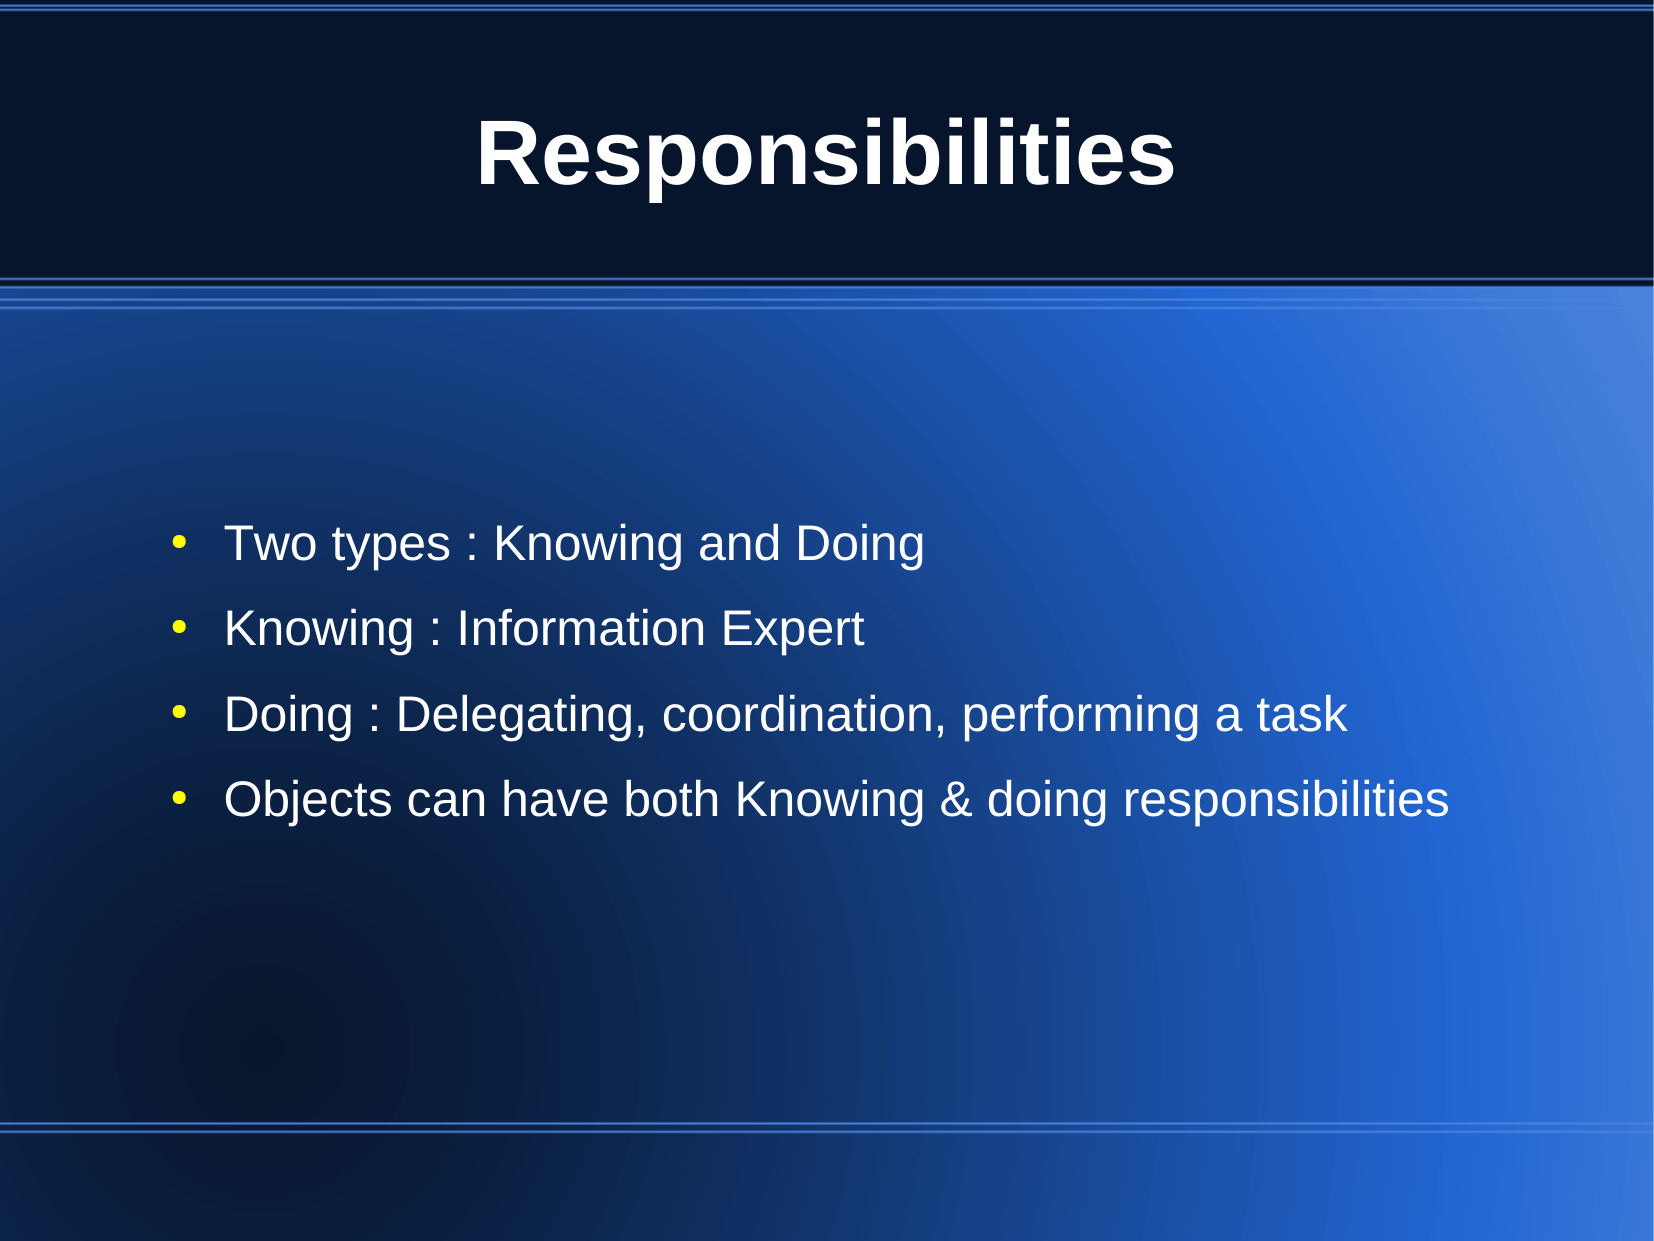

# Responsibilities
Two types : Knowing and Doing
Knowing : Information Expert
Doing : Delegating, coordination, performing a task
Objects can have both Knowing & doing responsibilities